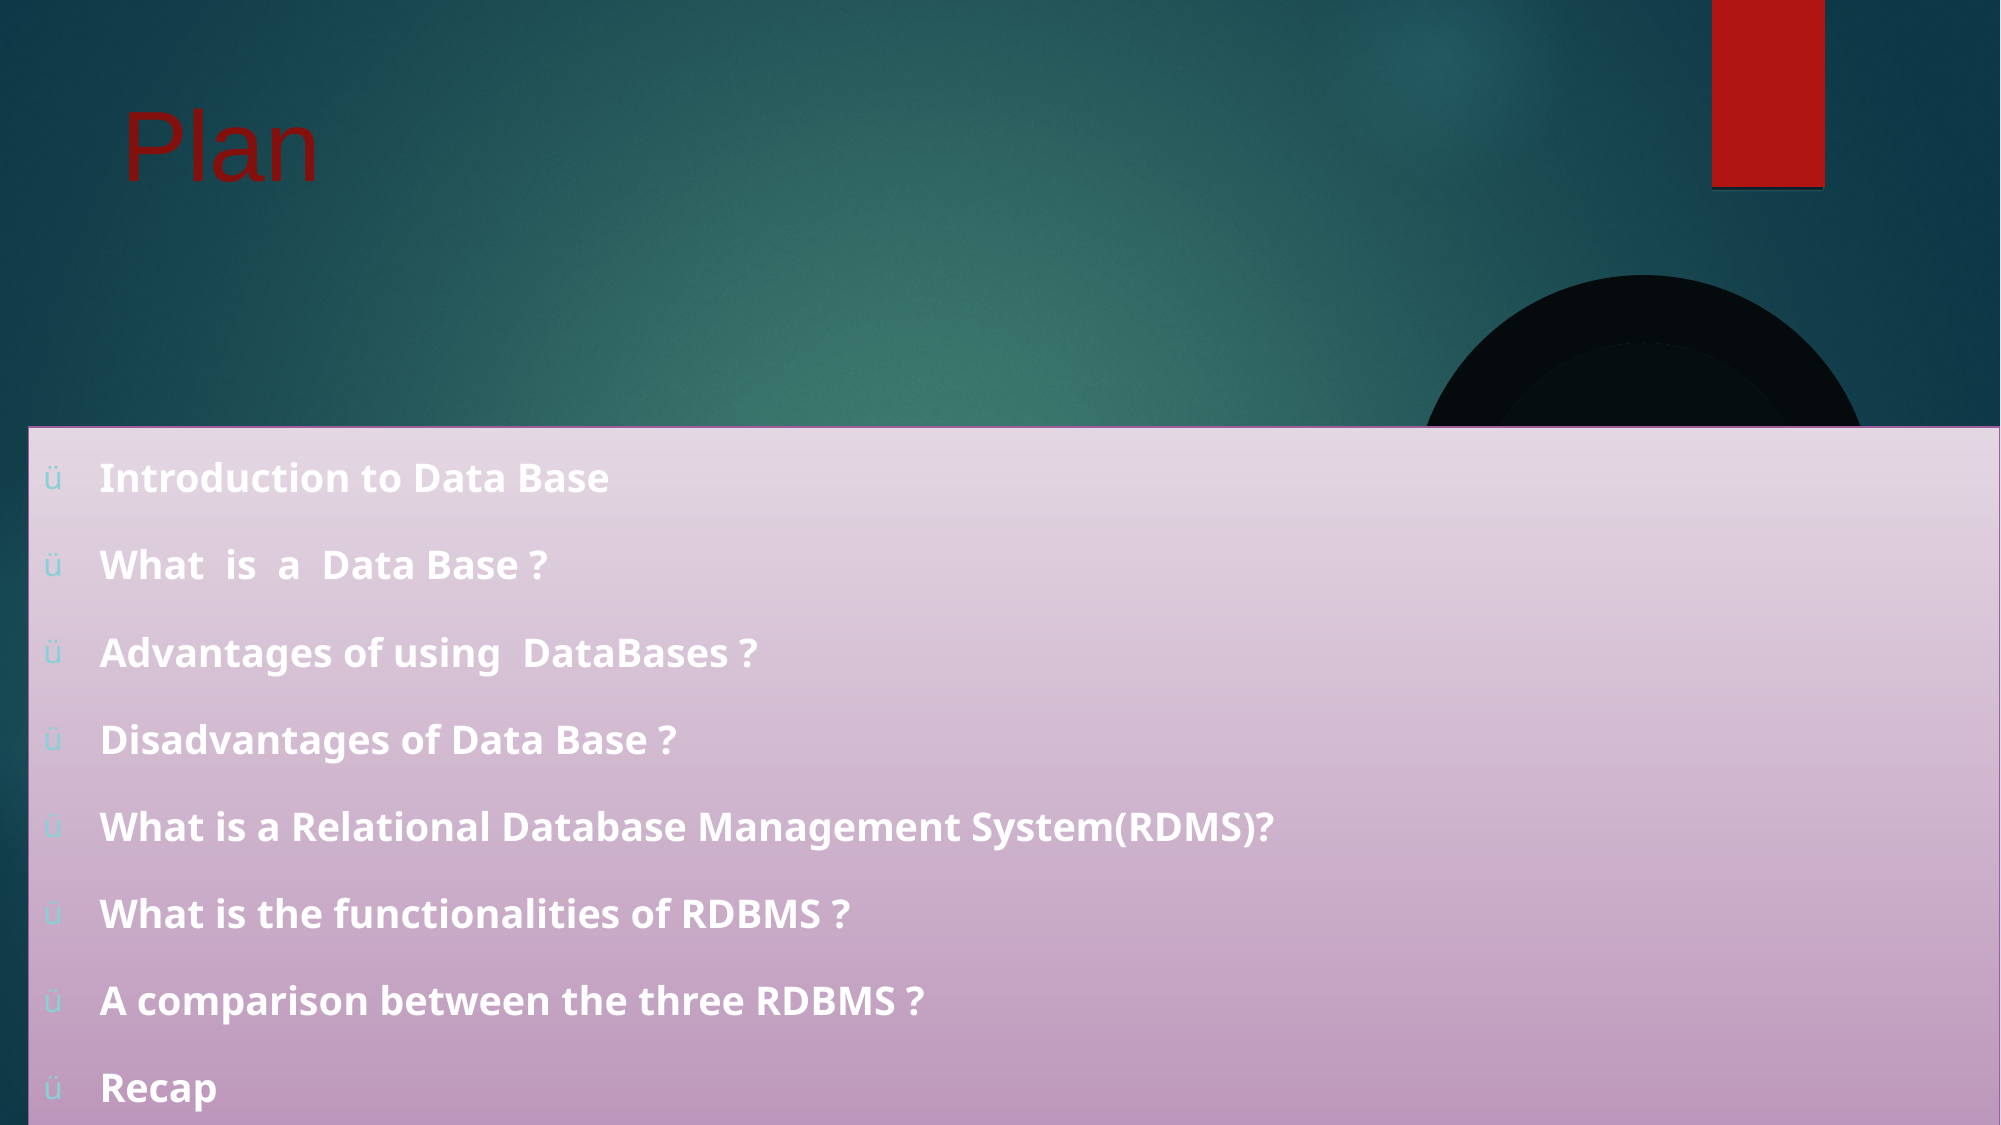

# Plan
Introduction to Data Base
What is a Data Base ?
Advantages of using DataBases ?
Disadvantages of Data Base ?
What is a Relational Database Management System(RDMS)?
What is the functionalities of RDBMS ?
A comparison between the three RDBMS ?
Recap